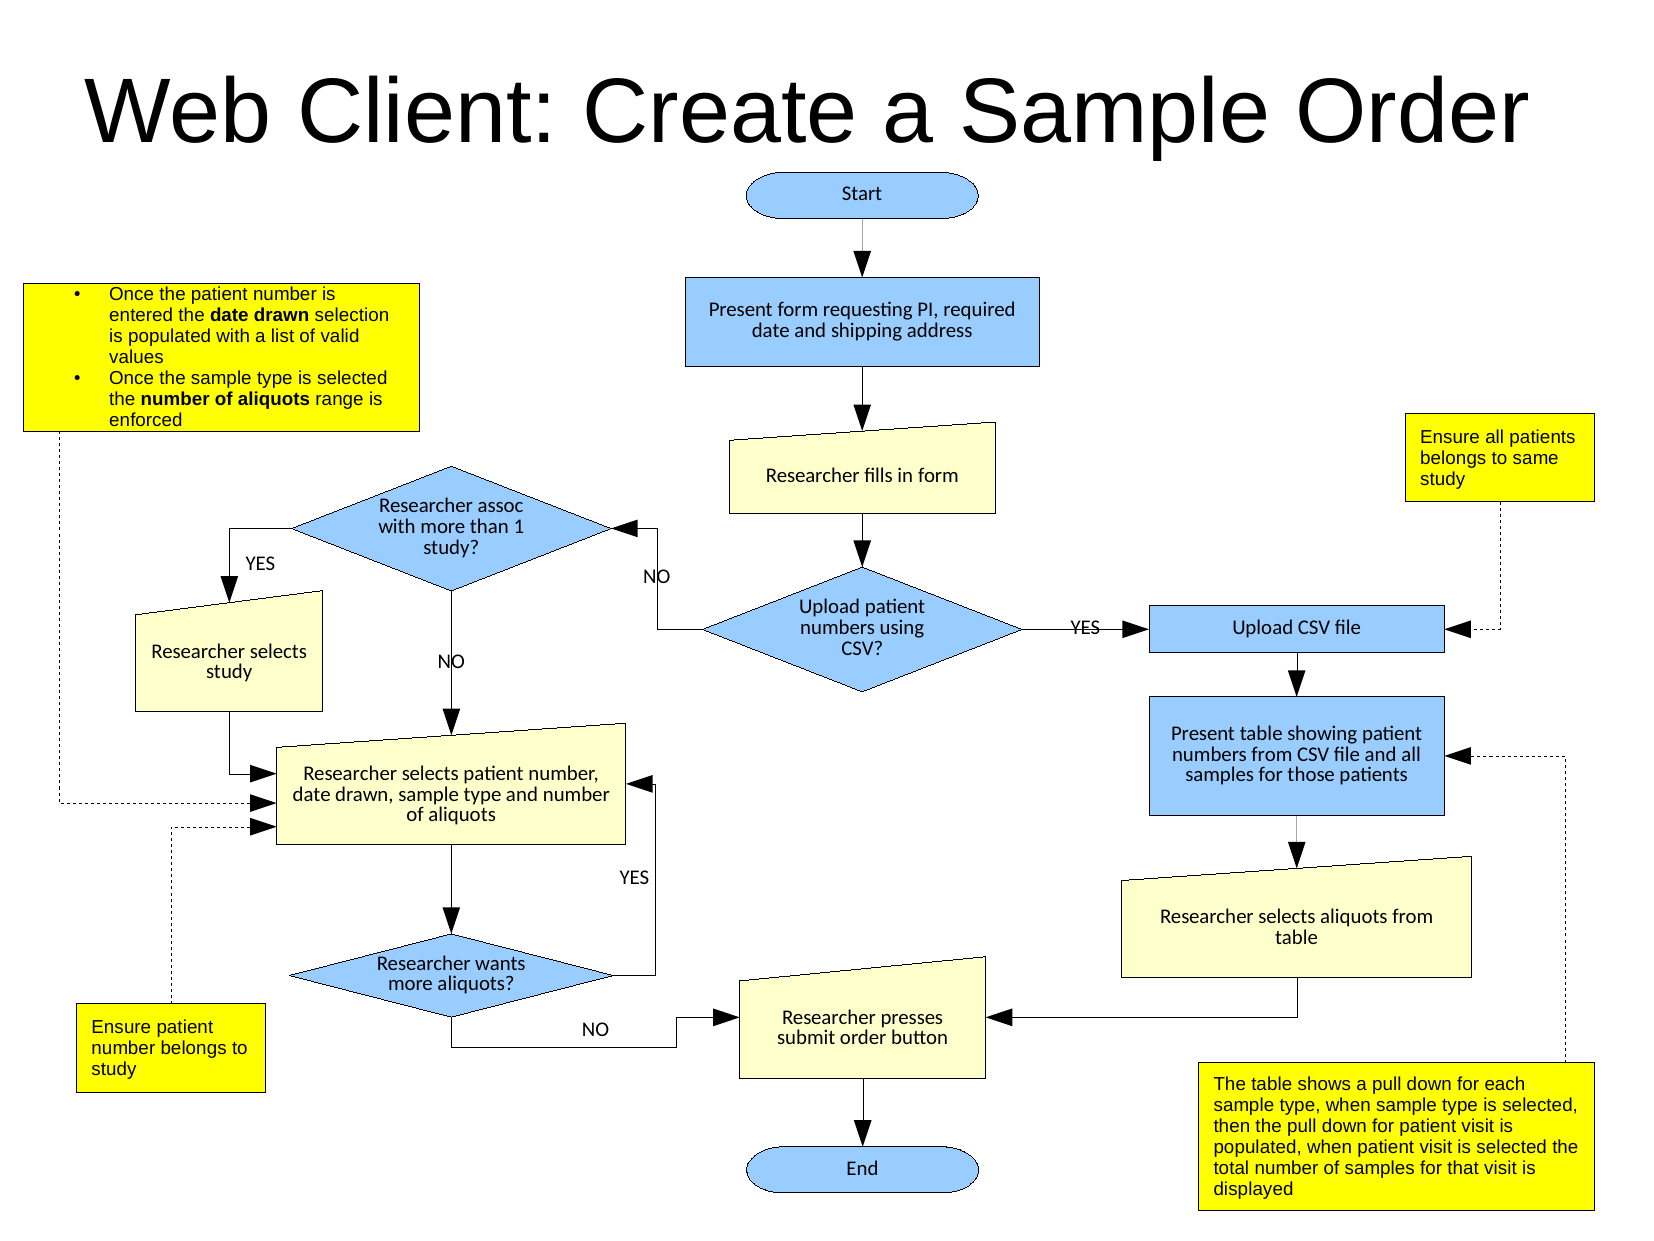

# Web Client: Create a Sample Order
Start
Present form requesting PI, required date and shipping address
Once the patient number is entered the date drawn selection is populated with a list of valid values
Once the sample type is selected the number of aliquots range is enforced
Ensure all patients belongs to same study
Researcher fills in form
Researcher assoc with more than 1 study?
Upload patient numbers using CSV?
Researcher selects study
Upload CSV file
Present table showing patient numbers from CSV file and all samples for those patients
Researcher selects patient number, date drawn, sample type and number of aliquots
Researcher selects aliquots from table
Researcher wants more aliquots?
Researcher presses submit order button
Ensure patient number belongs to study
The table shows a pull down for each sample type, when sample type is selected, then the pull down for patient visit is populated, when patient visit is selected the total number of samples for that visit is displayed
End